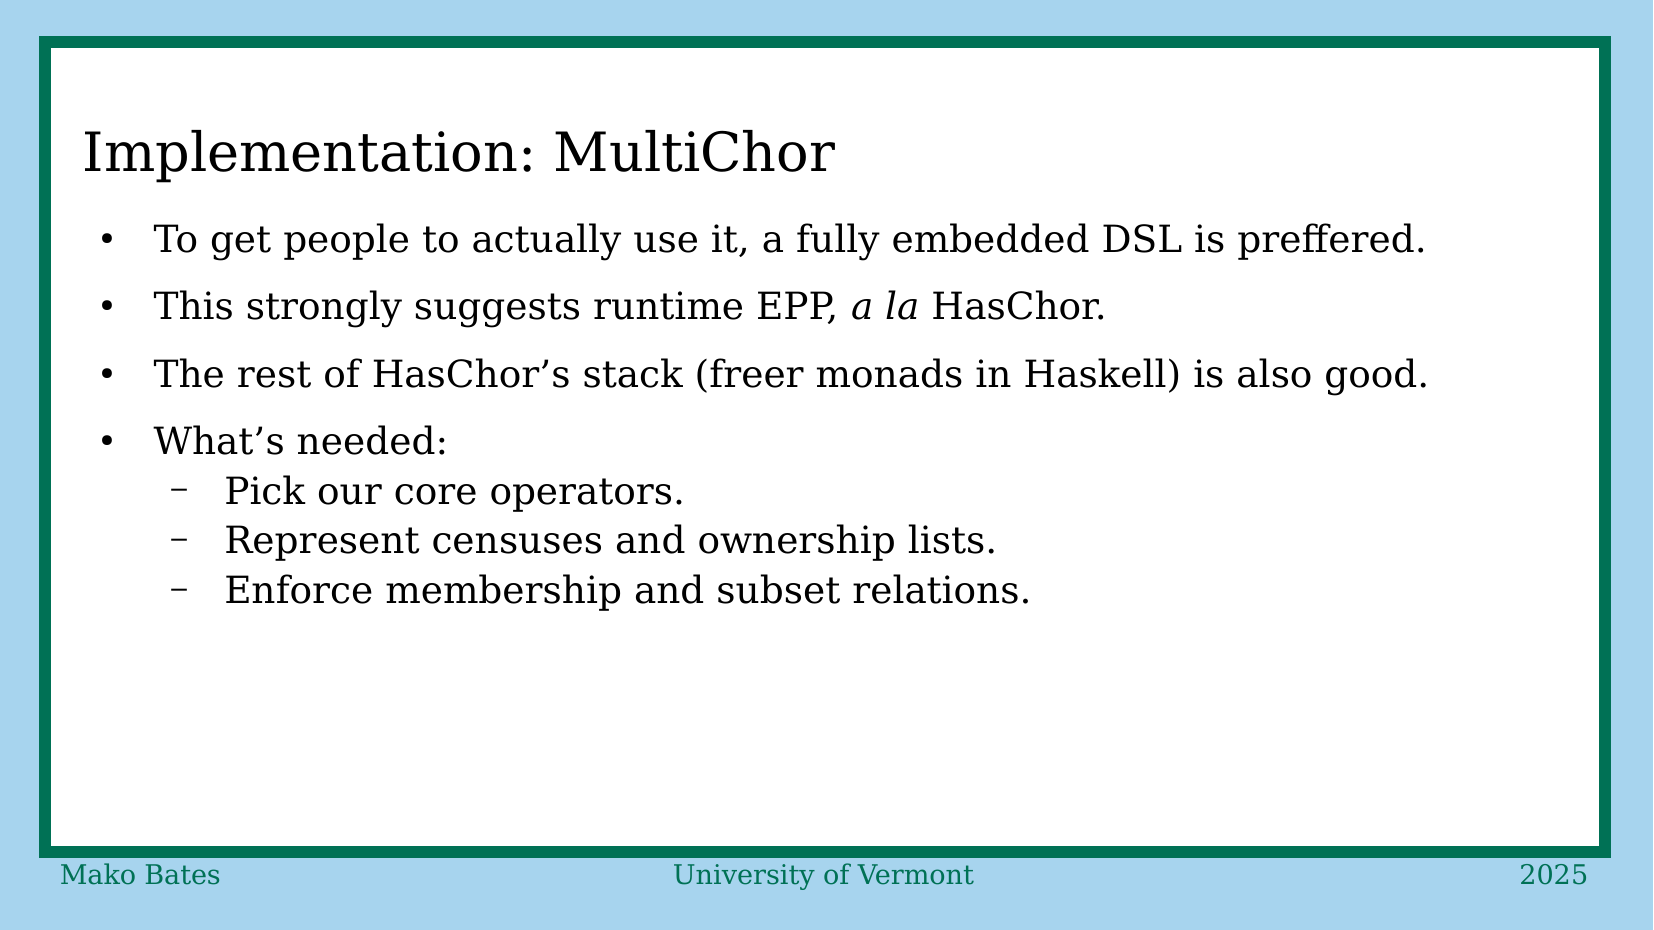

# Implementation: MultiChor
To get people to actually use it, a fully embedded DSL is preffered.
This strongly suggests runtime EPP, a la HasChor.
The rest of HasChor’s stack (freer monads in Haskell) is also good.
What’s needed:
Pick our core operators.
Represent censuses and ownership lists.
Enforce membership and subset relations.